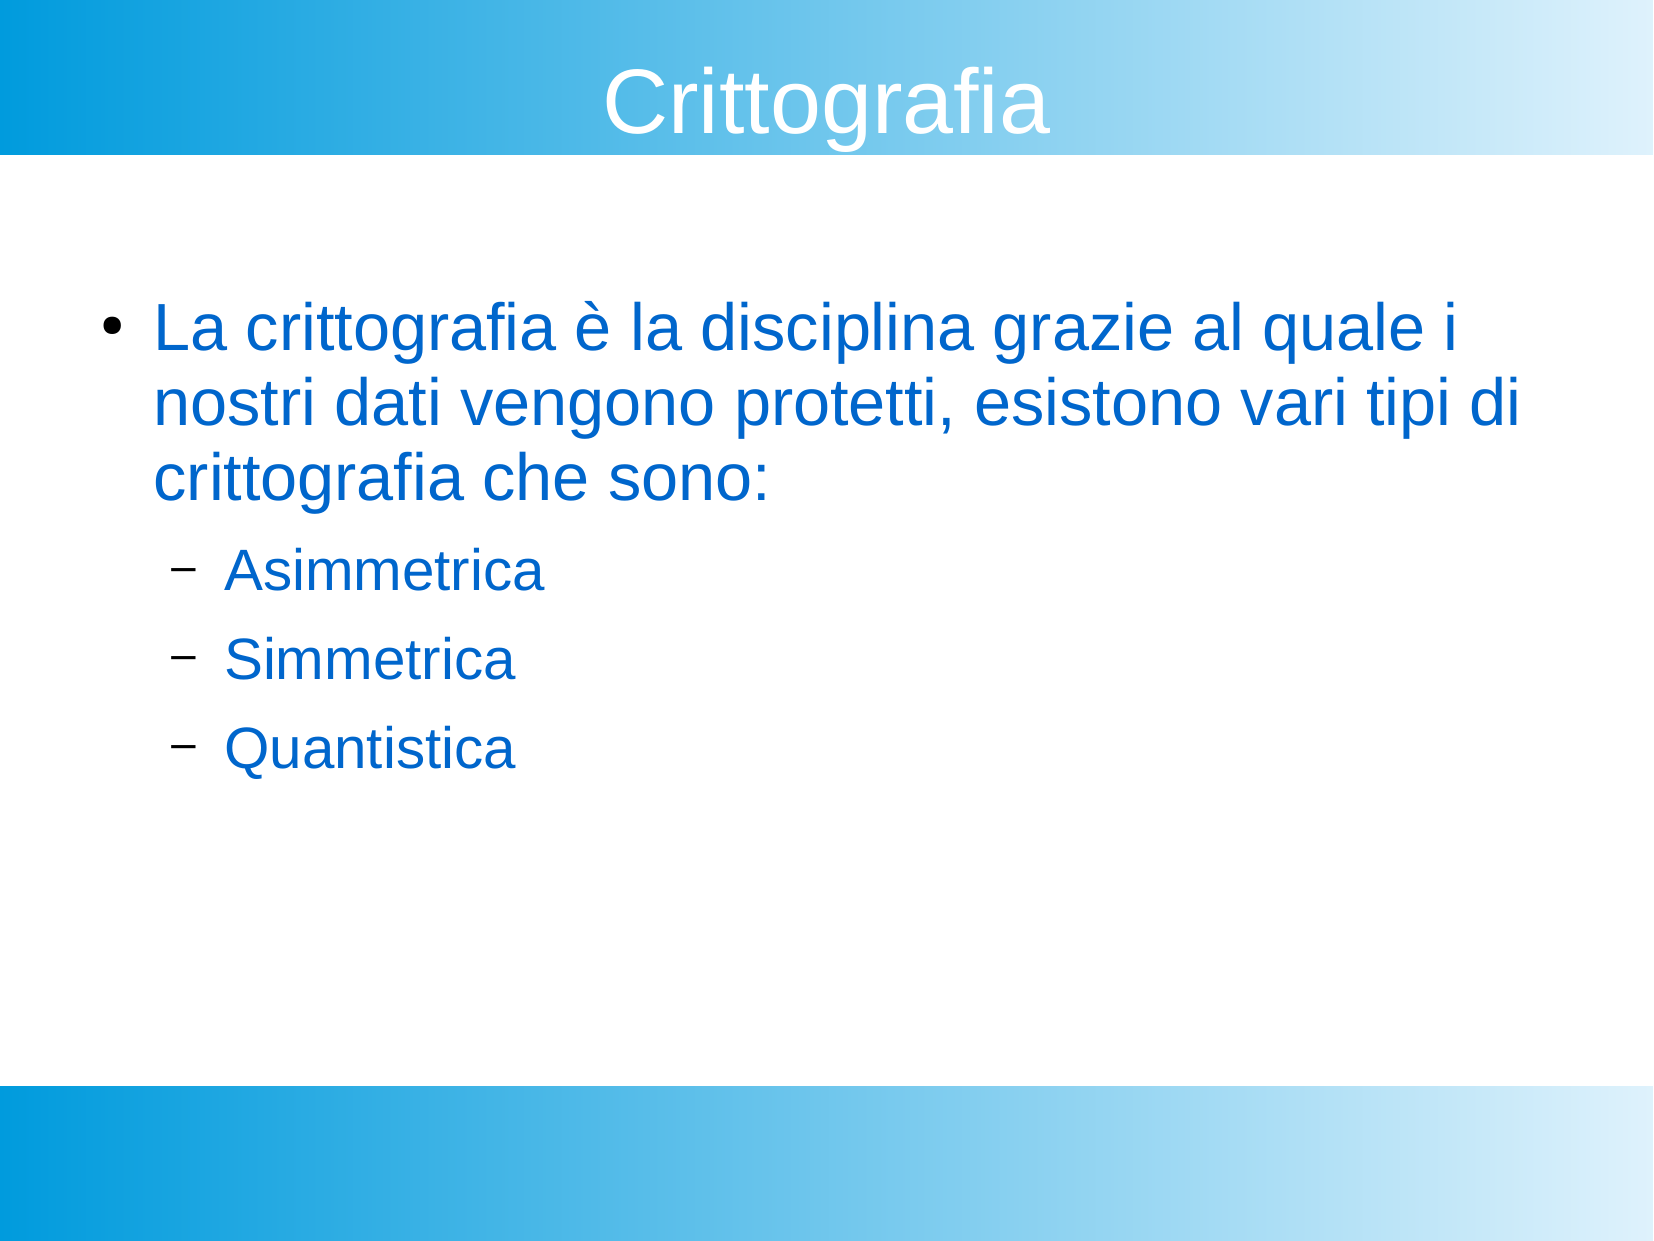

# Crittografia
La crittografia è la disciplina grazie al quale i nostri dati vengono protetti, esistono vari tipi di crittografia che sono:
Asimmetrica
Simmetrica
Quantistica